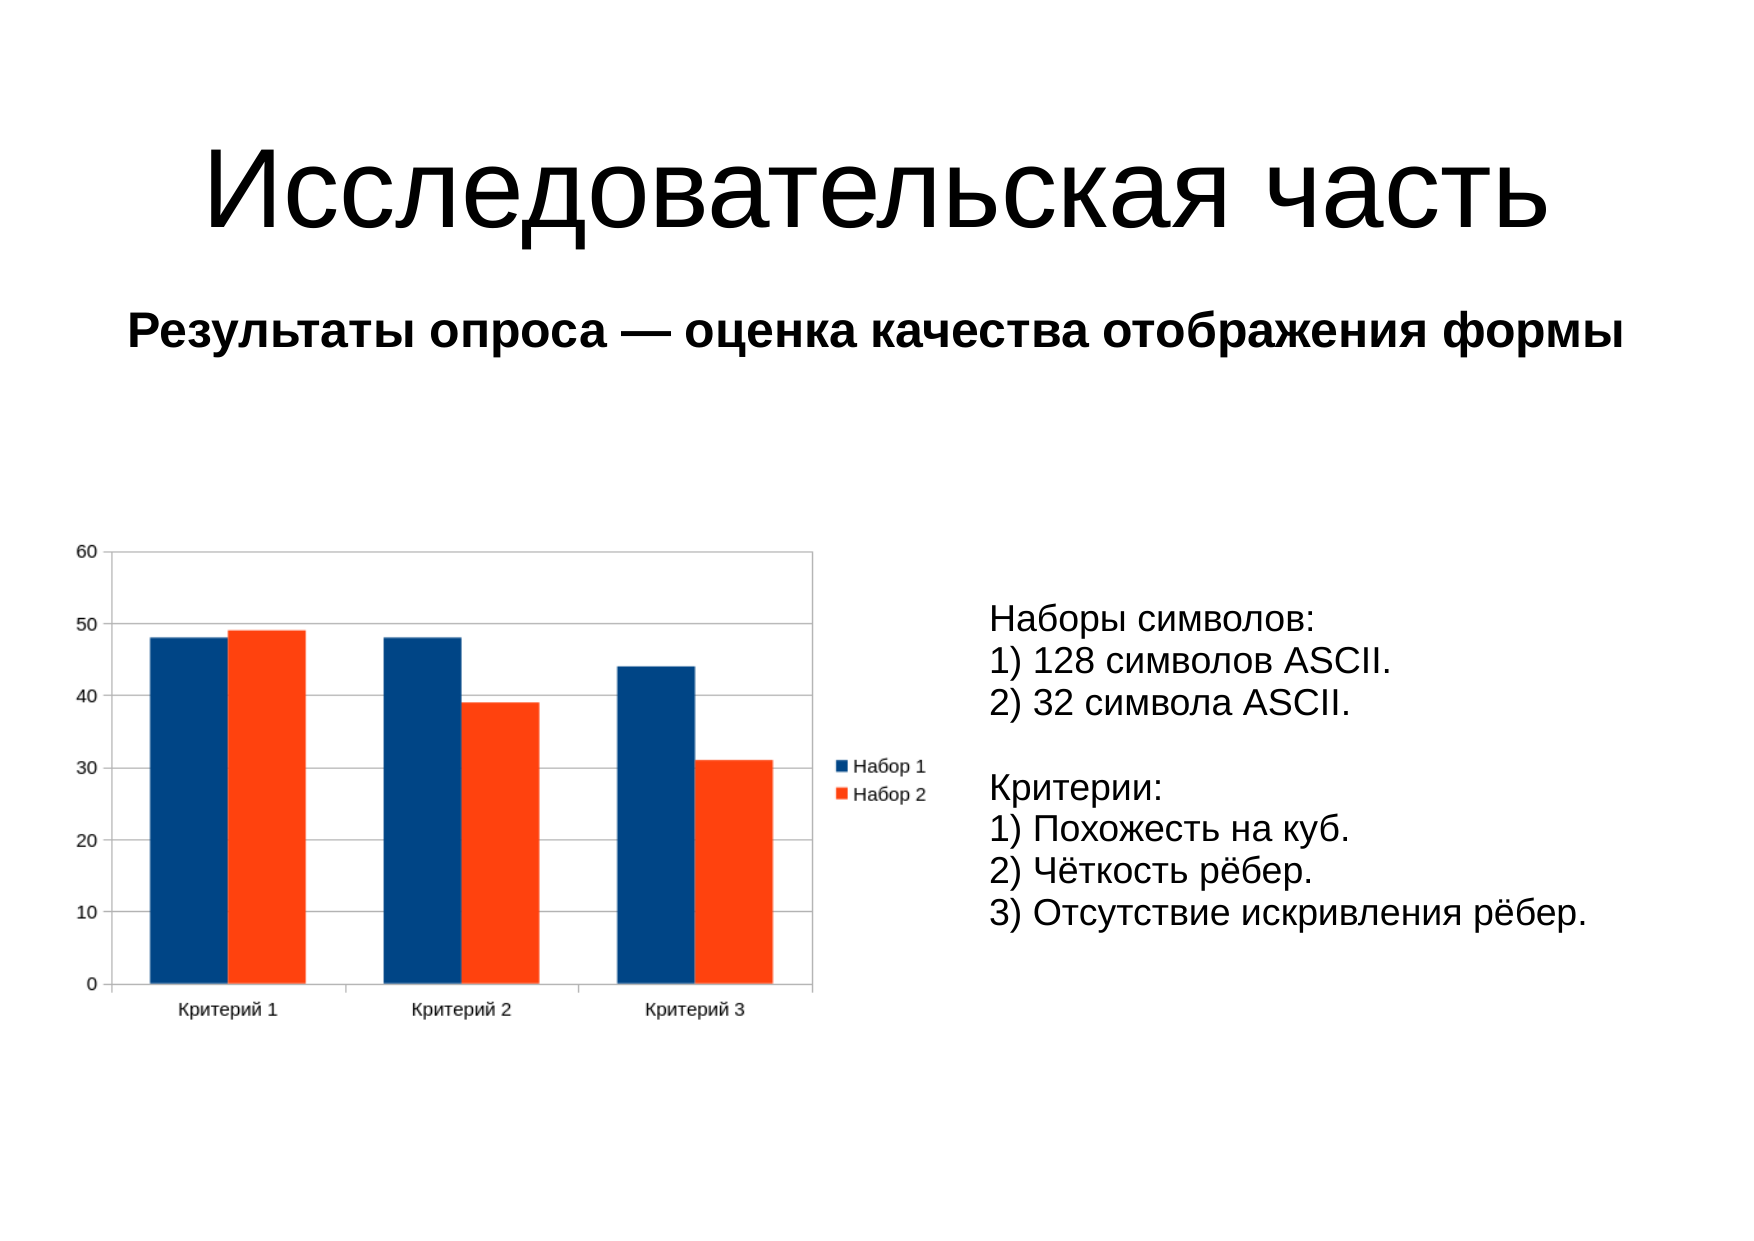

# Исследовательская часть
Результаты опроса — оценка качества отображения формы
Наборы символов:
1) 128 символов ASCII.
2) 32 символа ASCII.
Критерии:
1) Похожесть на куб.
2) Чёткость рёбер.
3) Отсутствие искривления рёбер.